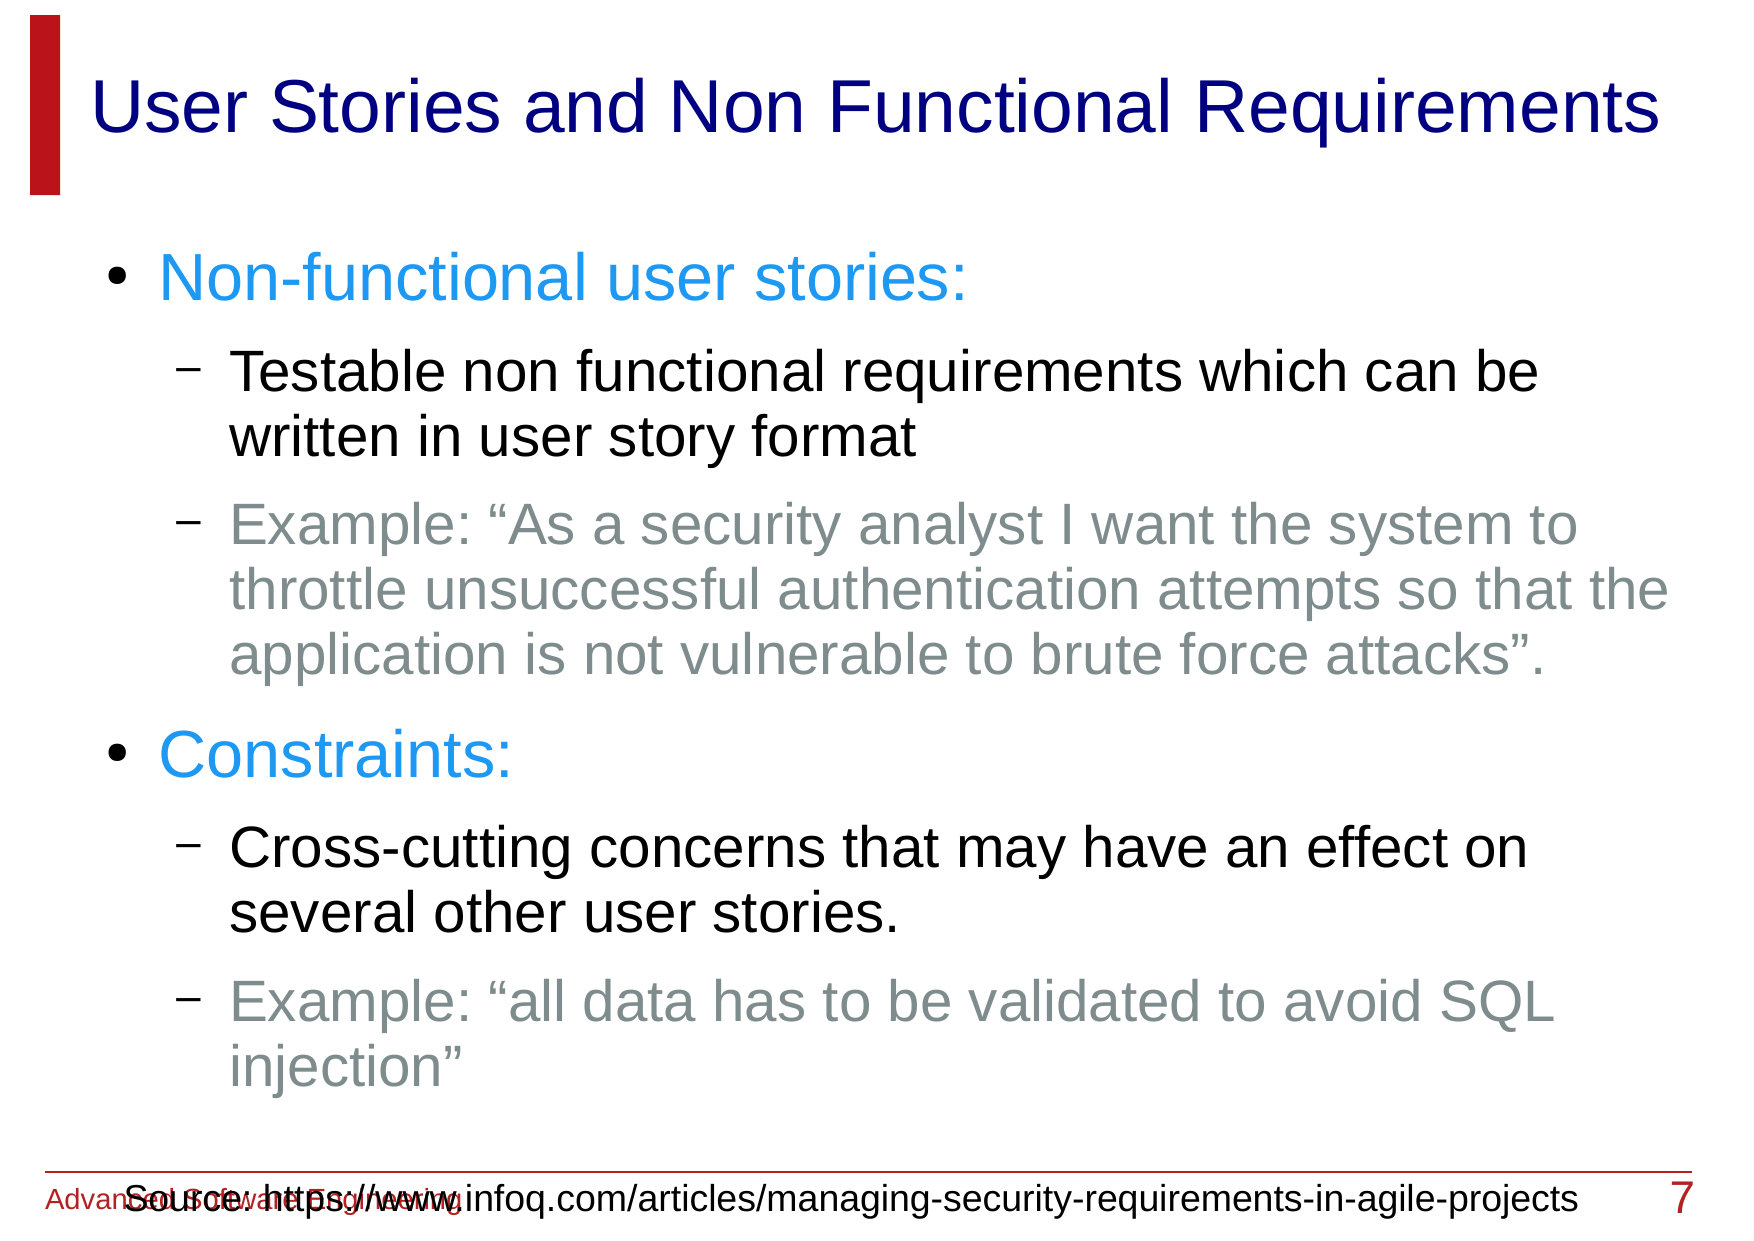

# User Stories and Non Functional Requirements
Non-functional user stories:
Testable non functional requirements which can be written in user story format
Example: “As a security analyst I want the system to throttle unsuccessful authentication attempts so that the application is not vulnerable to brute force attacks”.
Constraints:
Cross-cutting concerns that may have an effect on several other user stories.
Example: “all data has to be validated to avoid SQL injection”
Source: https://www.infoq.com/articles/managing-security-requirements-in-agile-projects
7
Advanced Software Engineering